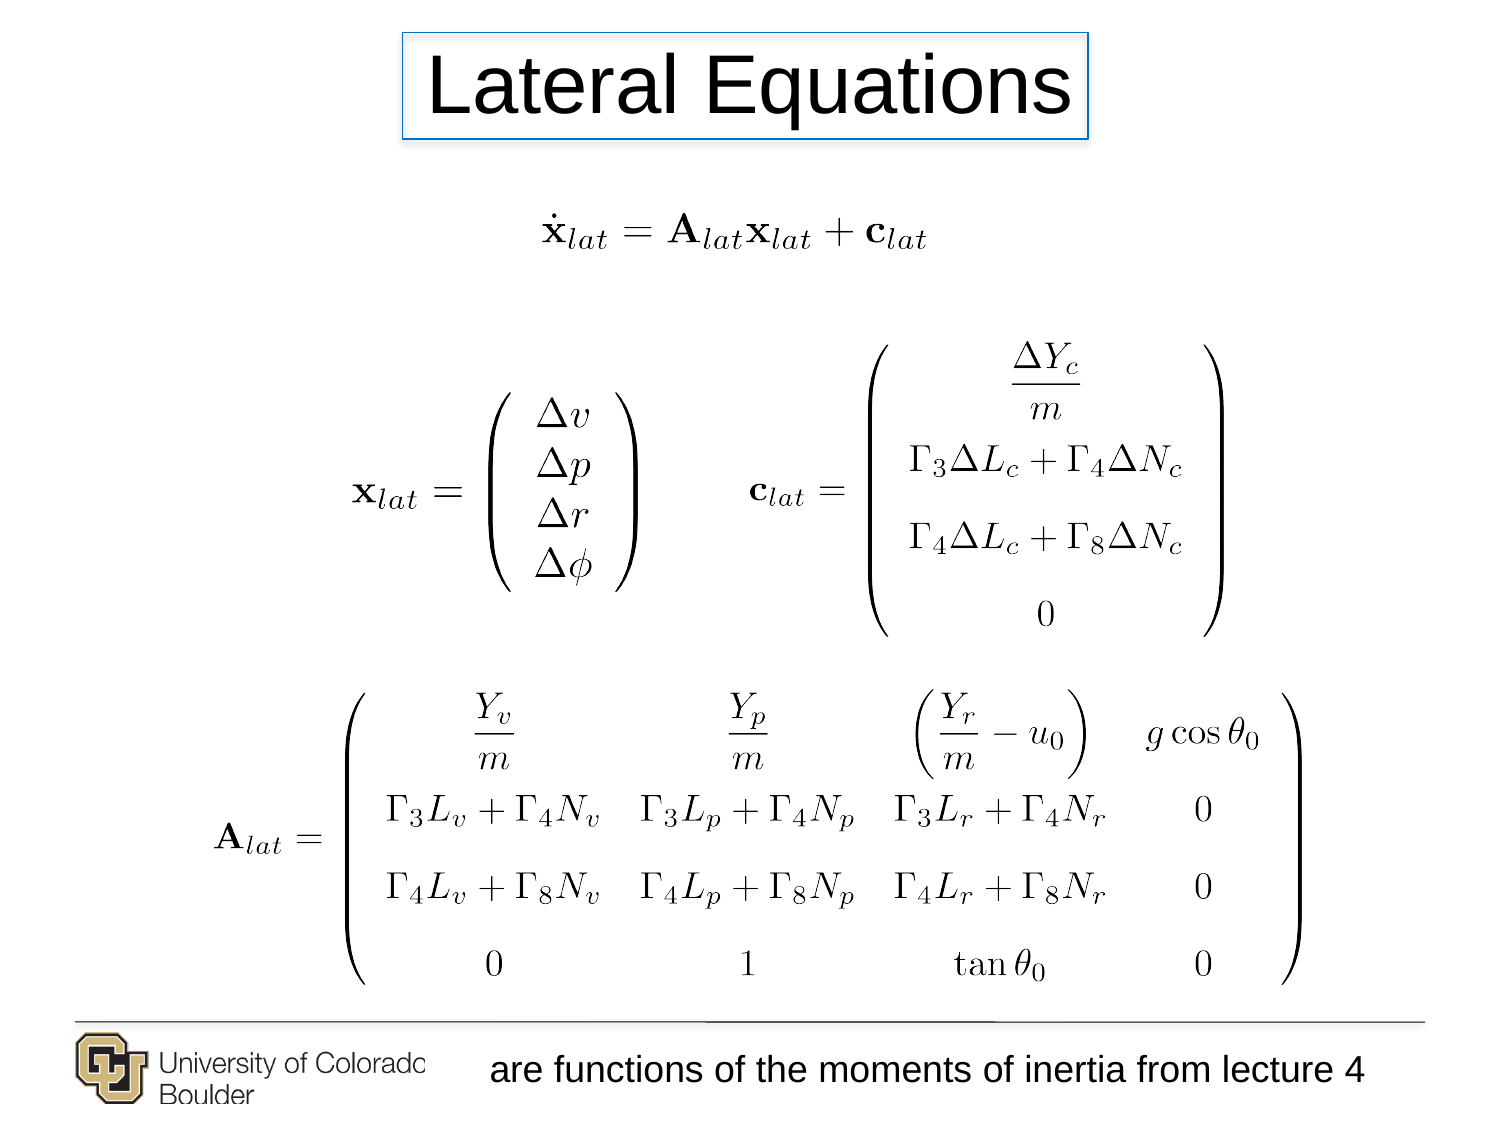

# Lateral Equations
 are functions of the moments of inertia from lecture 4